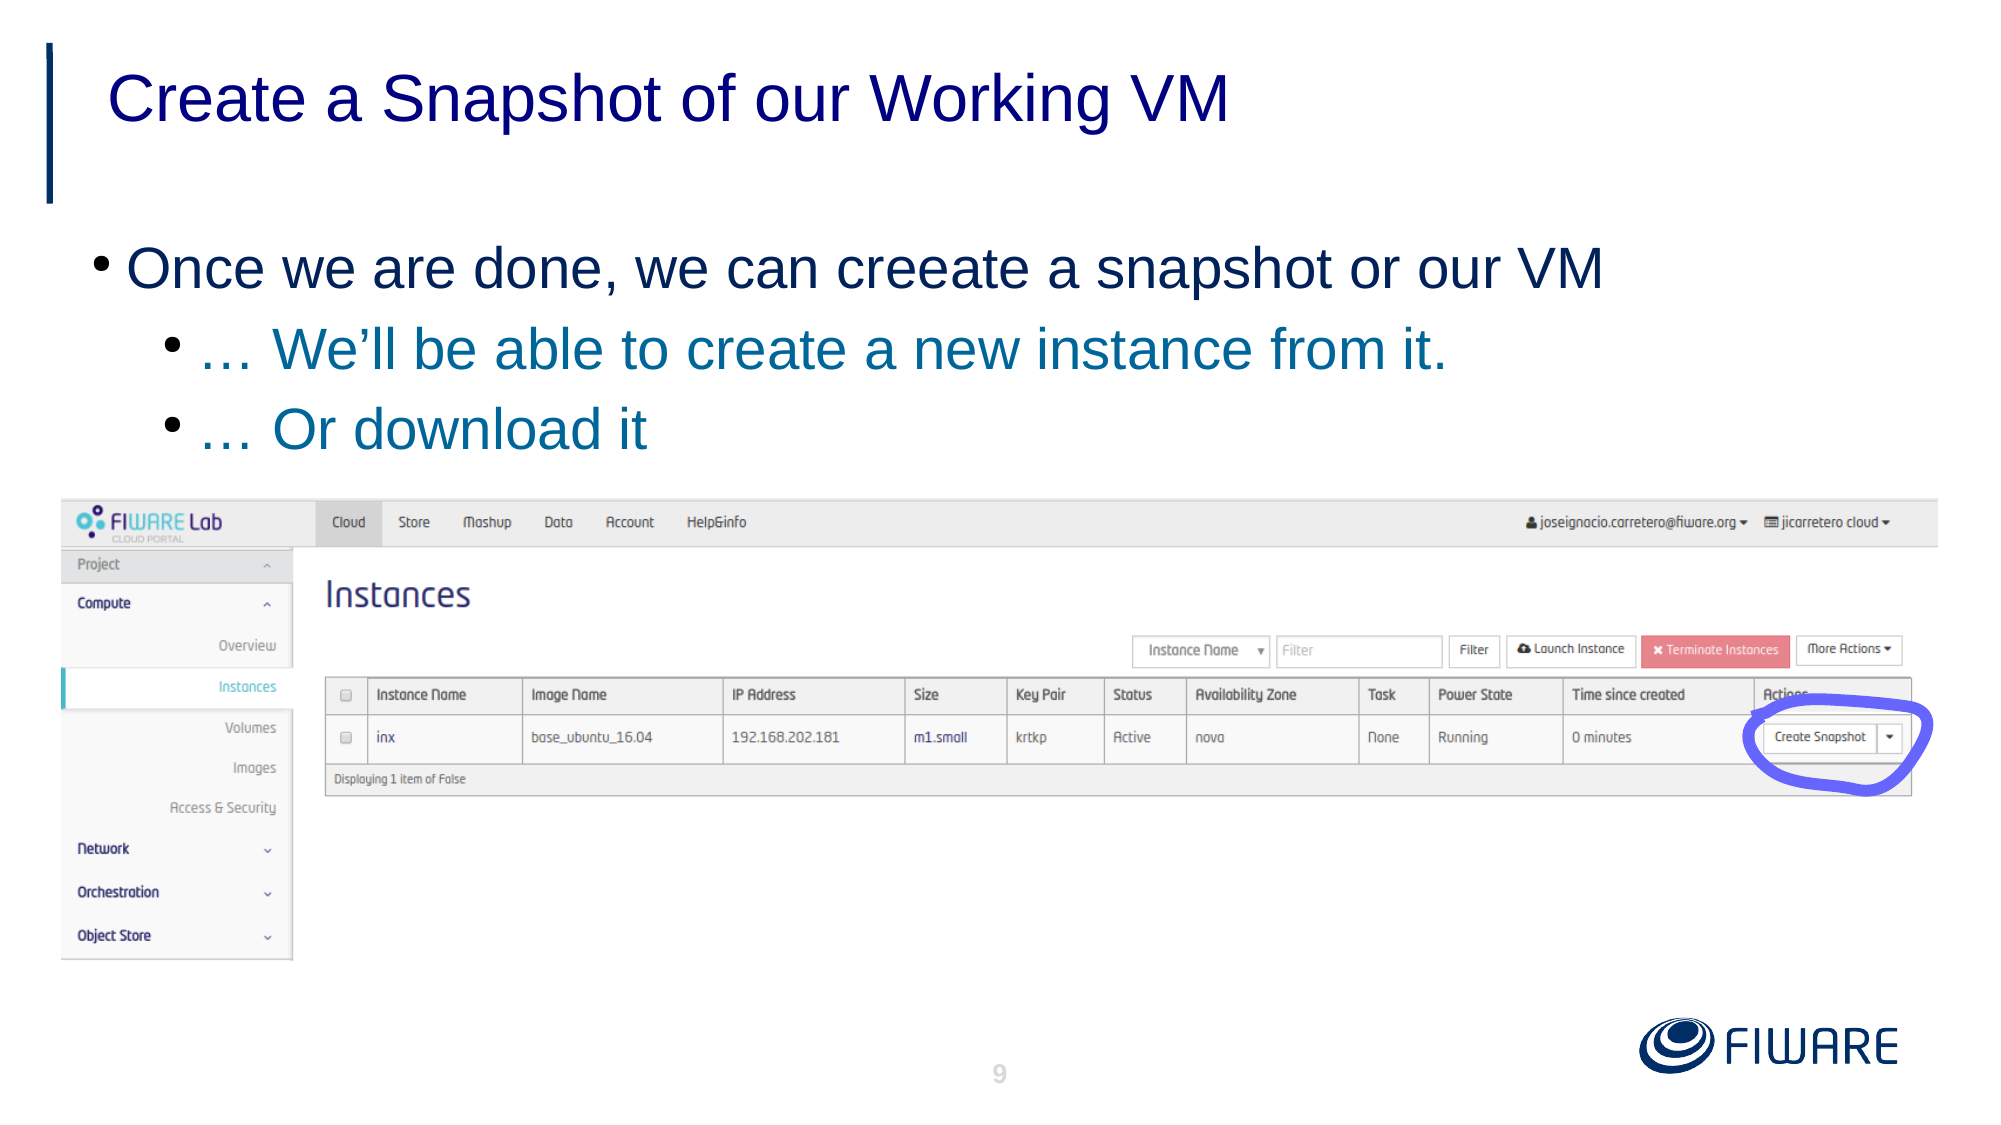

# Create a Snapshot of our Working VM
Once we are done, we can creeate a snapshot or our VM
… We’ll be able to create a new instance from it.
… Or download it